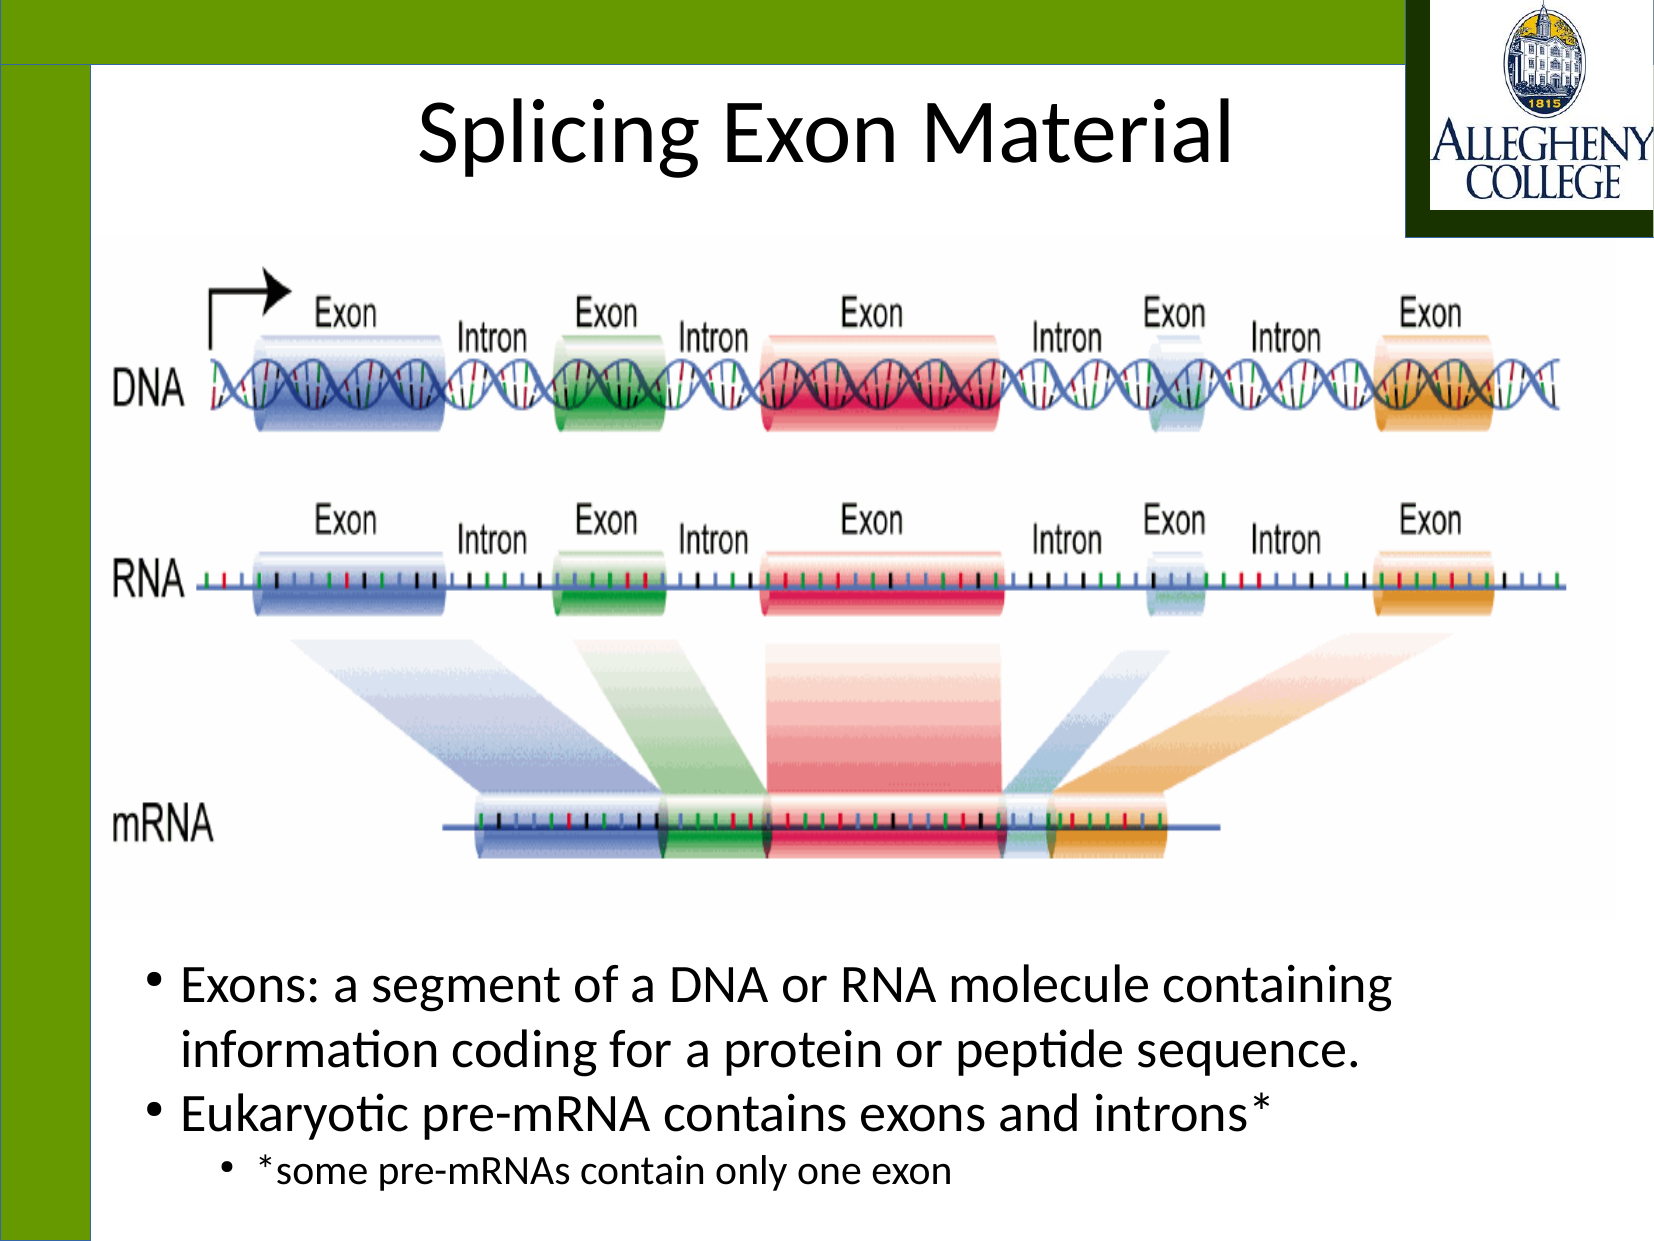

# Splicing Exon Material
Exons: a segment of a DNA or RNA molecule containing information coding for a protein or peptide sequence.
Eukaryotic pre-mRNA contains exons and introns*
*some pre-mRNAs contain only one exon
a segment of a DNA or RNA molecule containing information coding for a protein or peptide sequence.